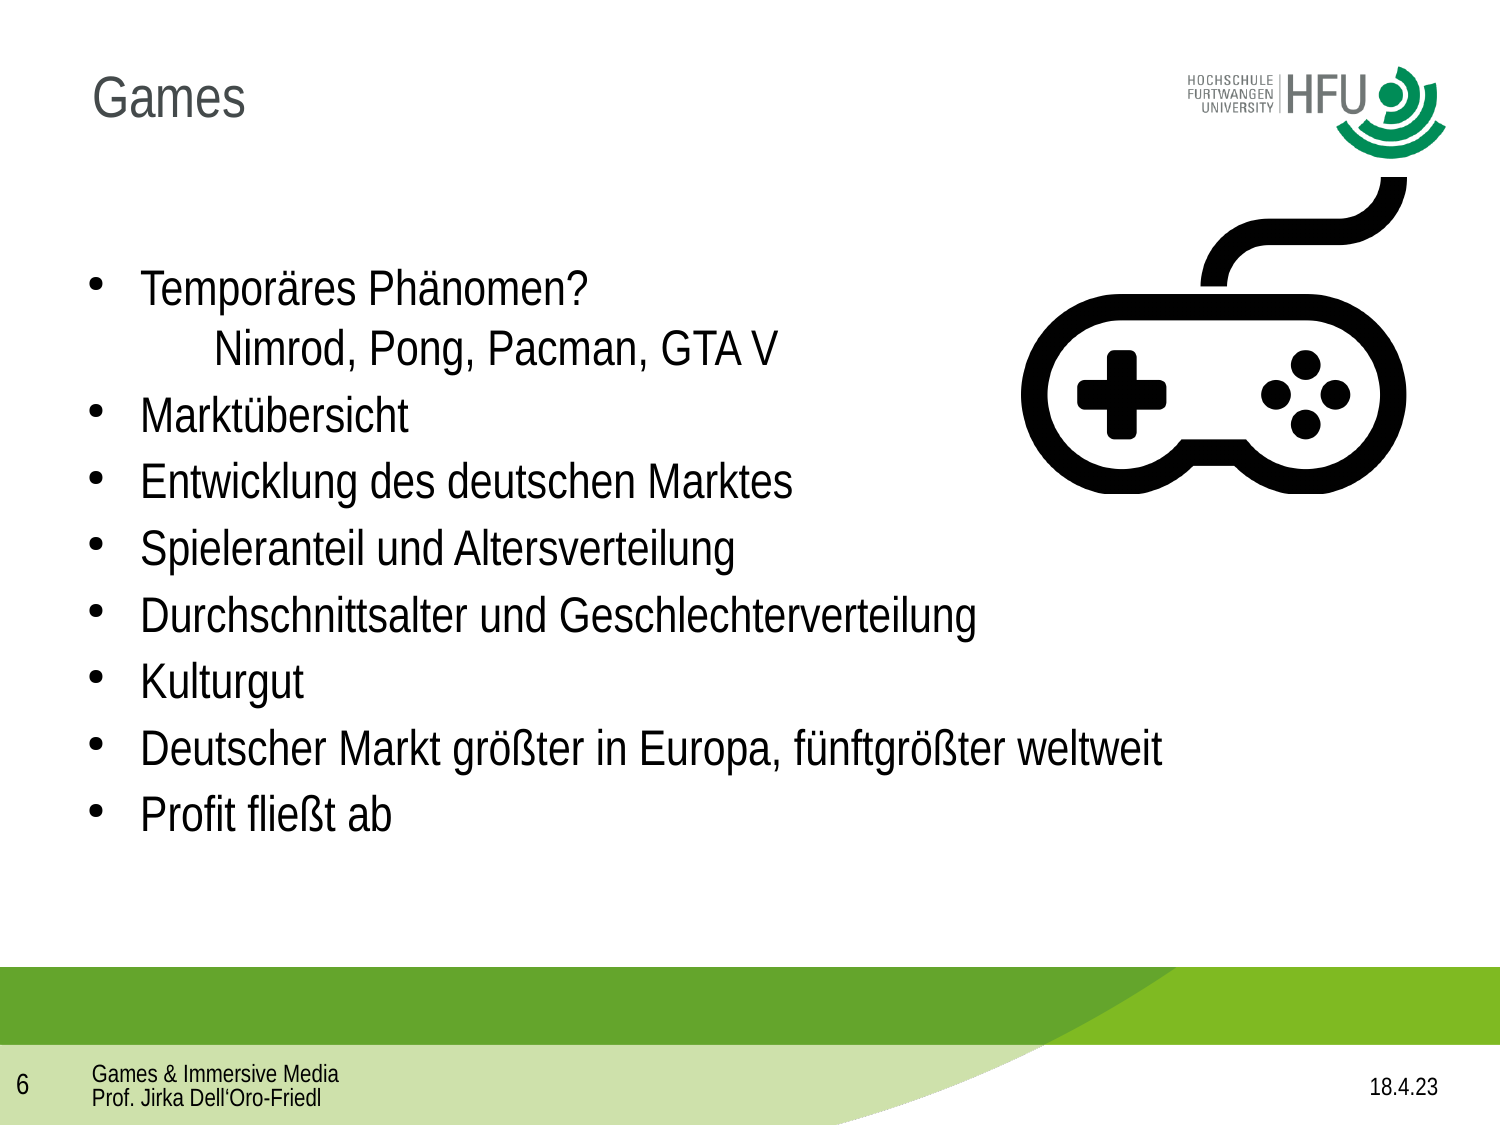

# Games
Temporäres Phänomen?
	Nimrod, Pong, Pacman, GTA V
Marktübersicht
Entwicklung des deutschen Marktes
Spieleranteil und Altersverteilung
Durchschnittsalter und Geschlechterverteilung
Kulturgut
Deutscher Markt größter in Europa, fünftgrößter weltweit
Profit fließt ab